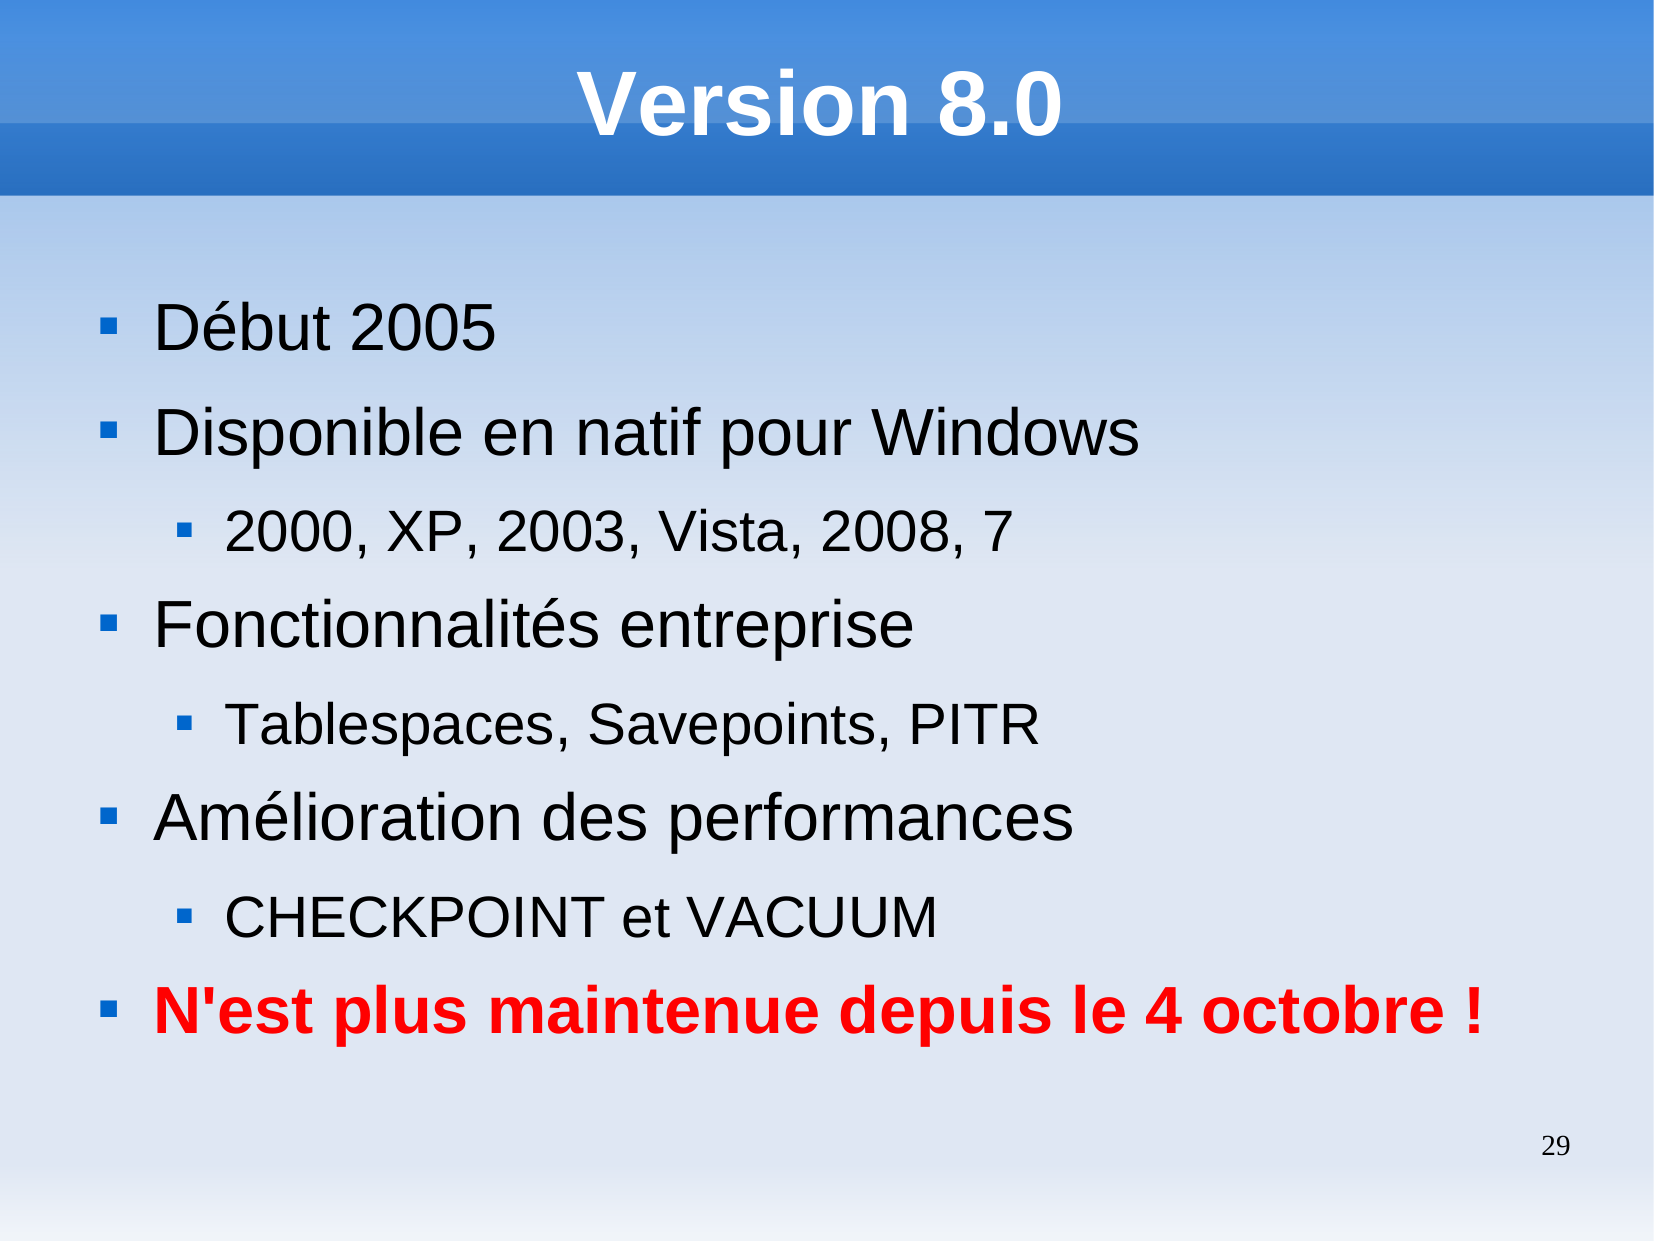

# Version 8.0
Début 2005
Disponible en natif pour Windows
2000, XP, 2003, Vista, 2008, 7
Fonctionnalités entreprise
Tablespaces, Savepoints, PITR
Amélioration des performances
CHECKPOINT et VACUUM
N'est plus maintenue depuis le 4 octobre !
29